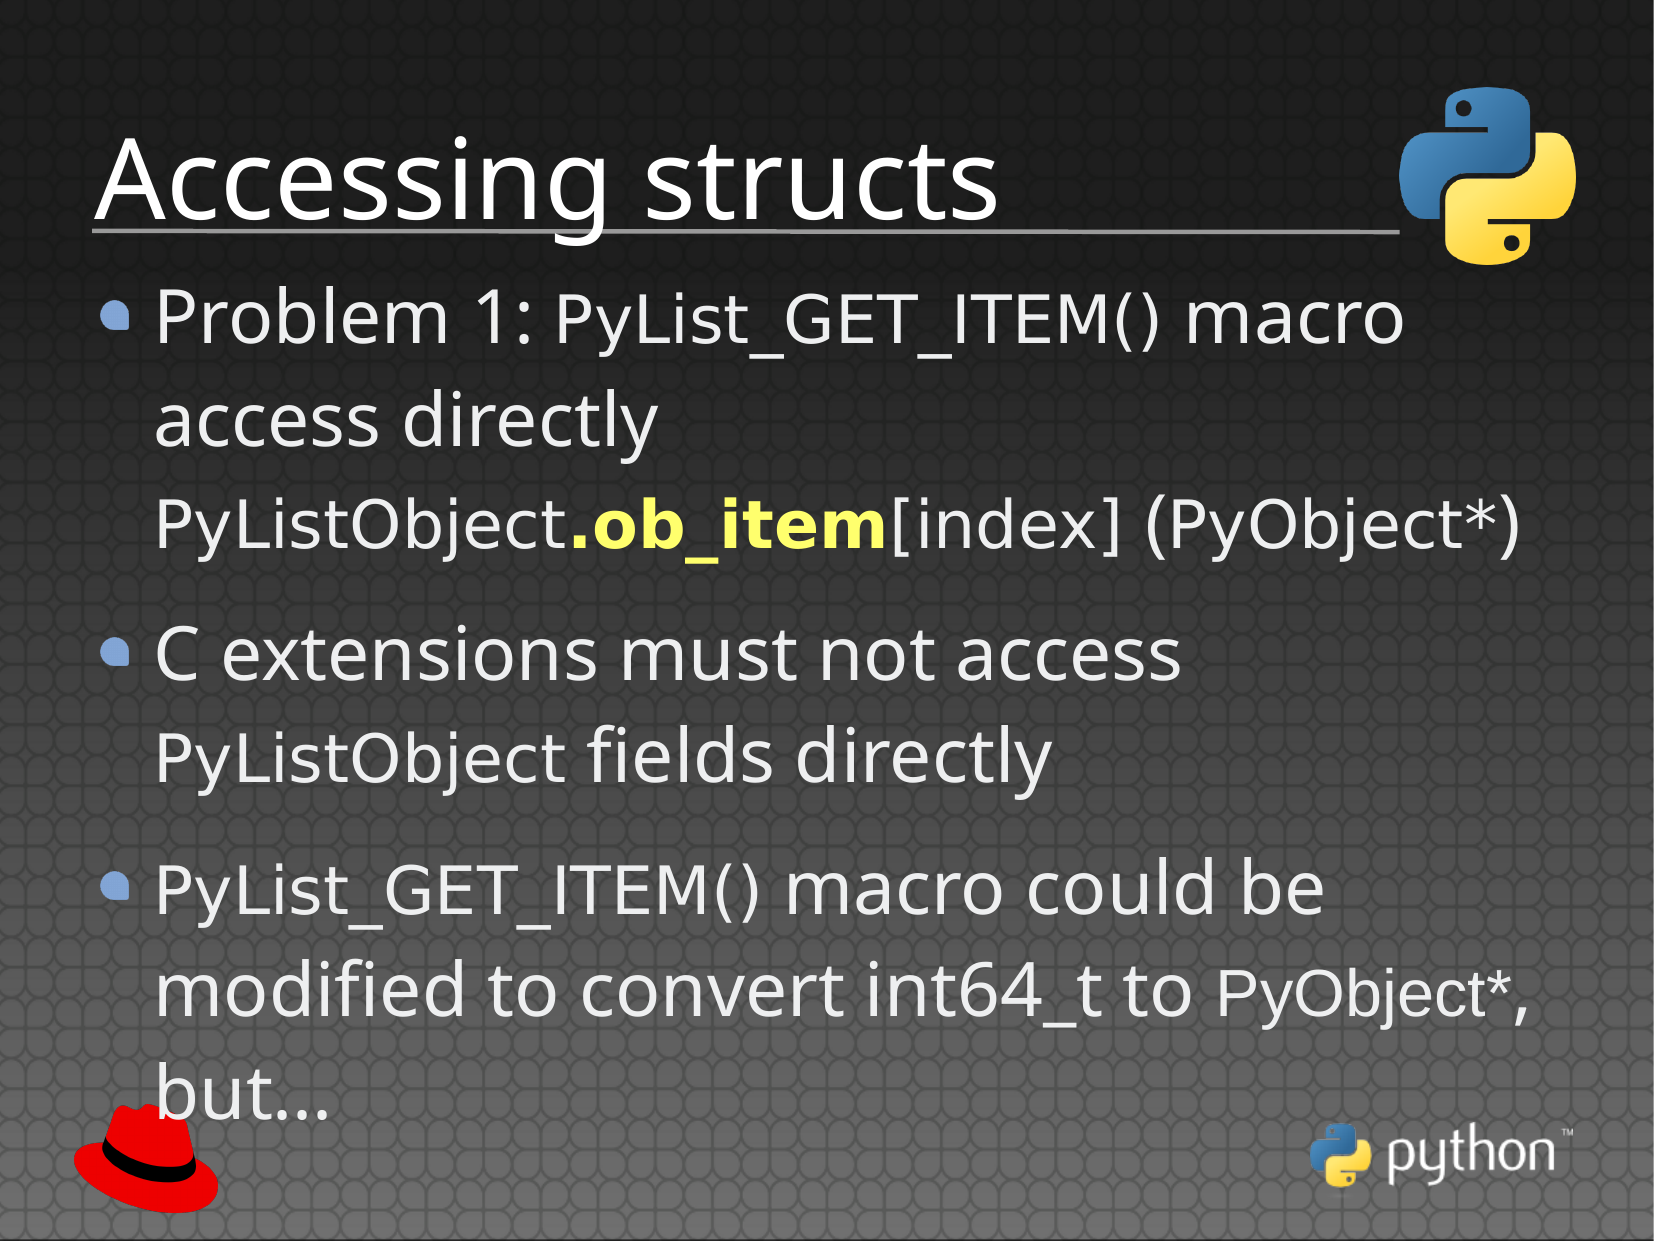

Accessing structs
# Problem 1: PyList_GET_ITEM() macro access directly PyListObject.ob_item[index] (PyObject*)
C extensions must not access PyListObject fields directly
PyList_GET_ITEM() macro could be modified to convert int64_t to PyObject*, but...